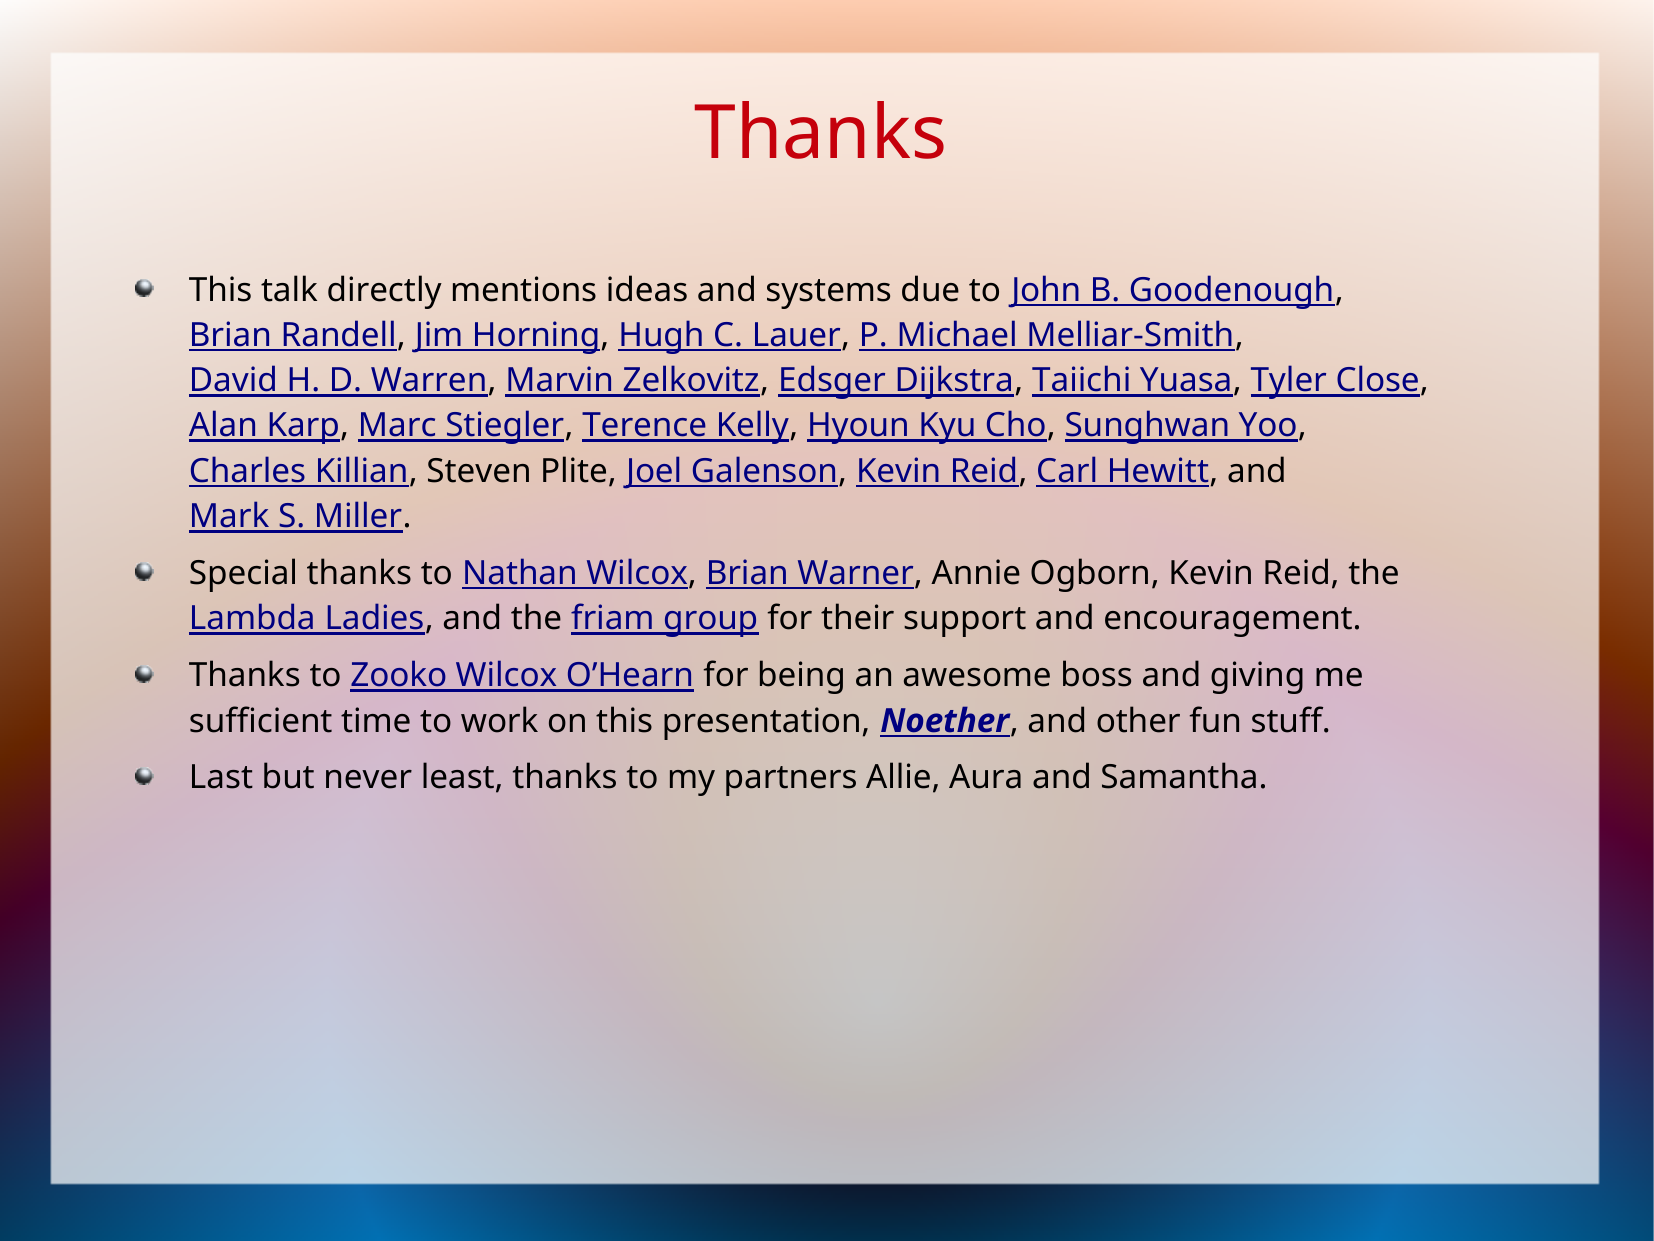

# Thanks
This talk directly mentions ideas and systems due to John B. Goodenough, Brian Randell, Jim Horning, Hugh C. Lauer, P. Michael Melliar-Smith, David H. D. Warren, Marvin Zelkovitz, Edsger Dijkstra, Taiichi Yuasa, Tyler Close, Alan Karp, Marc Stiegler, Terence Kelly, Hyoun Kyu Cho, Sunghwan Yoo, Charles Killian, Steven Plite, Joel Galenson, Kevin Reid, Carl Hewitt, and Mark S. Miller.
Special thanks to Nathan Wilcox, Brian Warner, Annie Ogborn, Kevin Reid, the Lambda Ladies, and the friam group for their support and encouragement.
Thanks to Zooko Wilcox O’Hearn for being an awesome boss and giving me sufficient time to work on this presentation, Noether, and other fun stuff.
Last but never least, thanks to my partners Allie, Aura and Samantha.